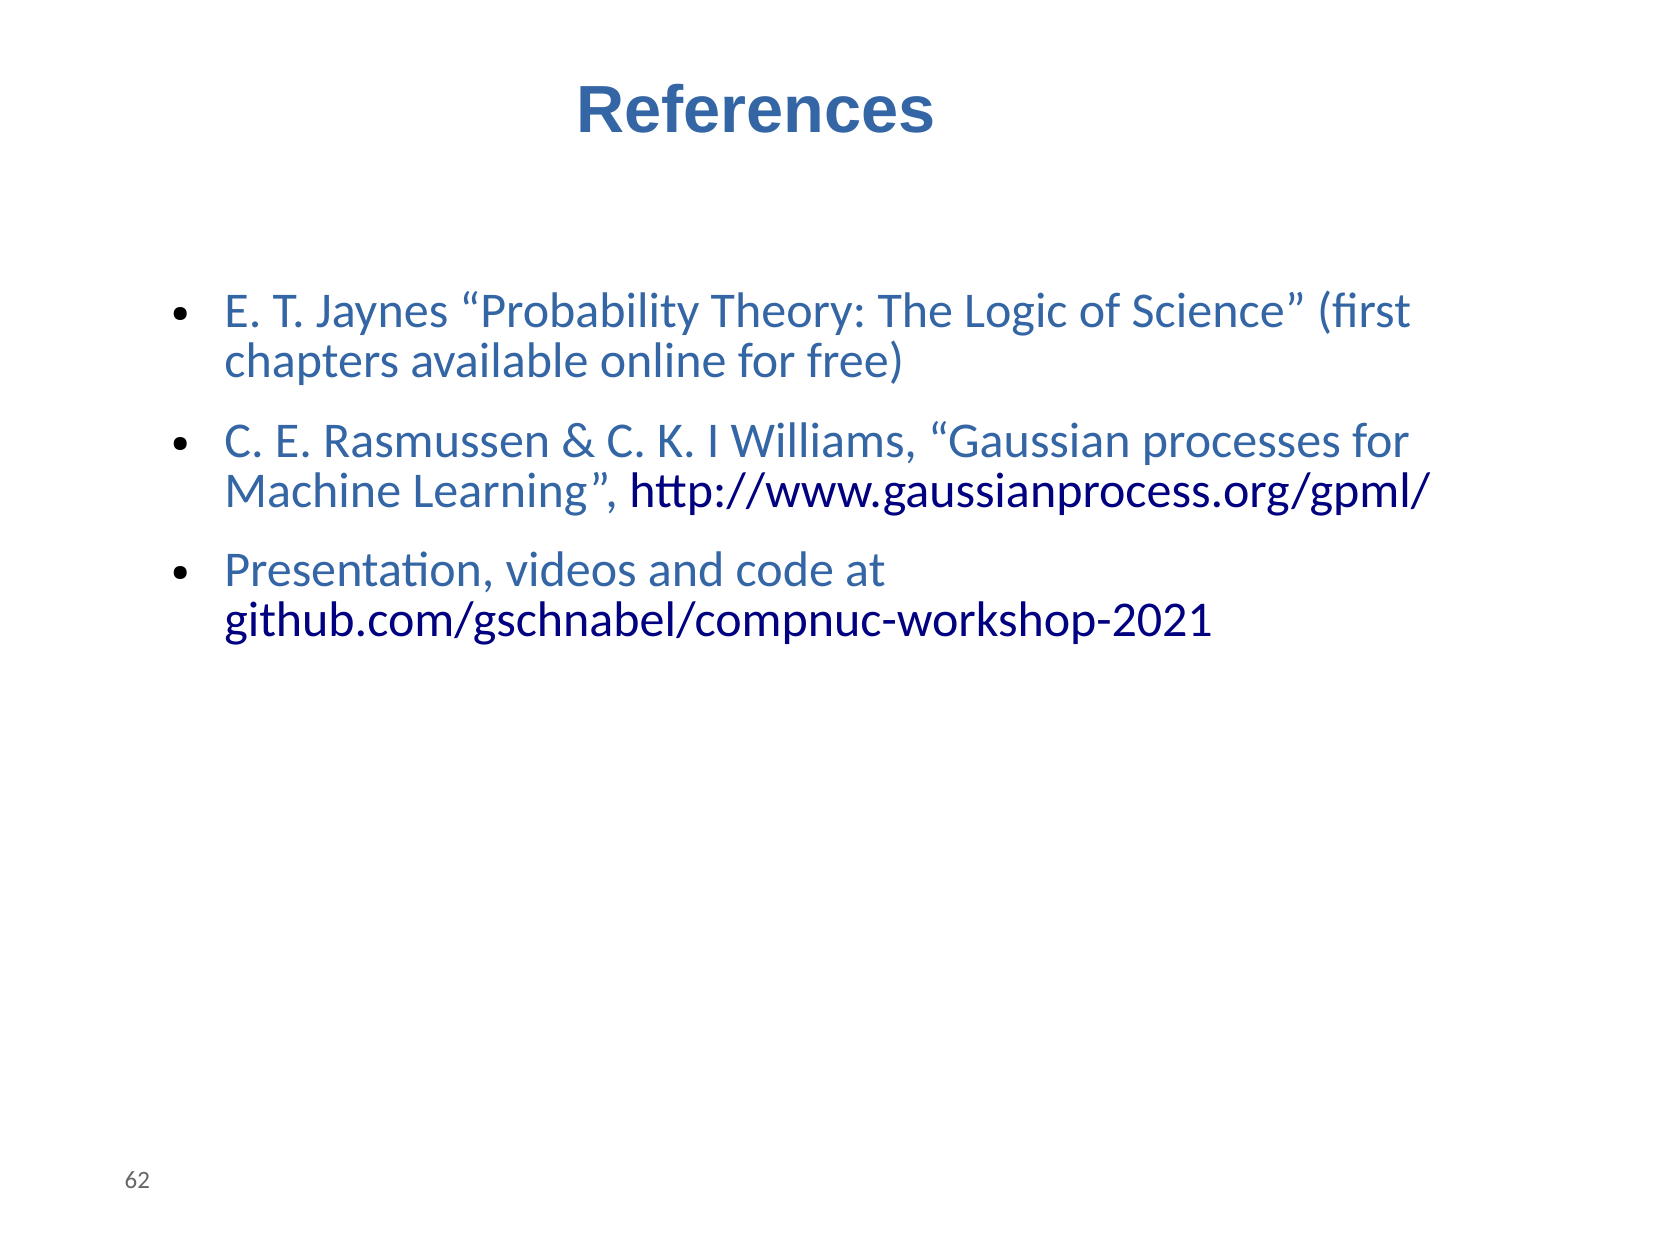

# References
E. T. Jaynes “Probability Theory: The Logic of Science” (first chapters available online for free)
C. E. Rasmussen & C. K. I Williams, “Gaussian processes for Machine Learning”, http://www.gaussianprocess.org/gpml/
Presentation, videos and code at github.com/gschnabel/compnuc-workshop-2021
62